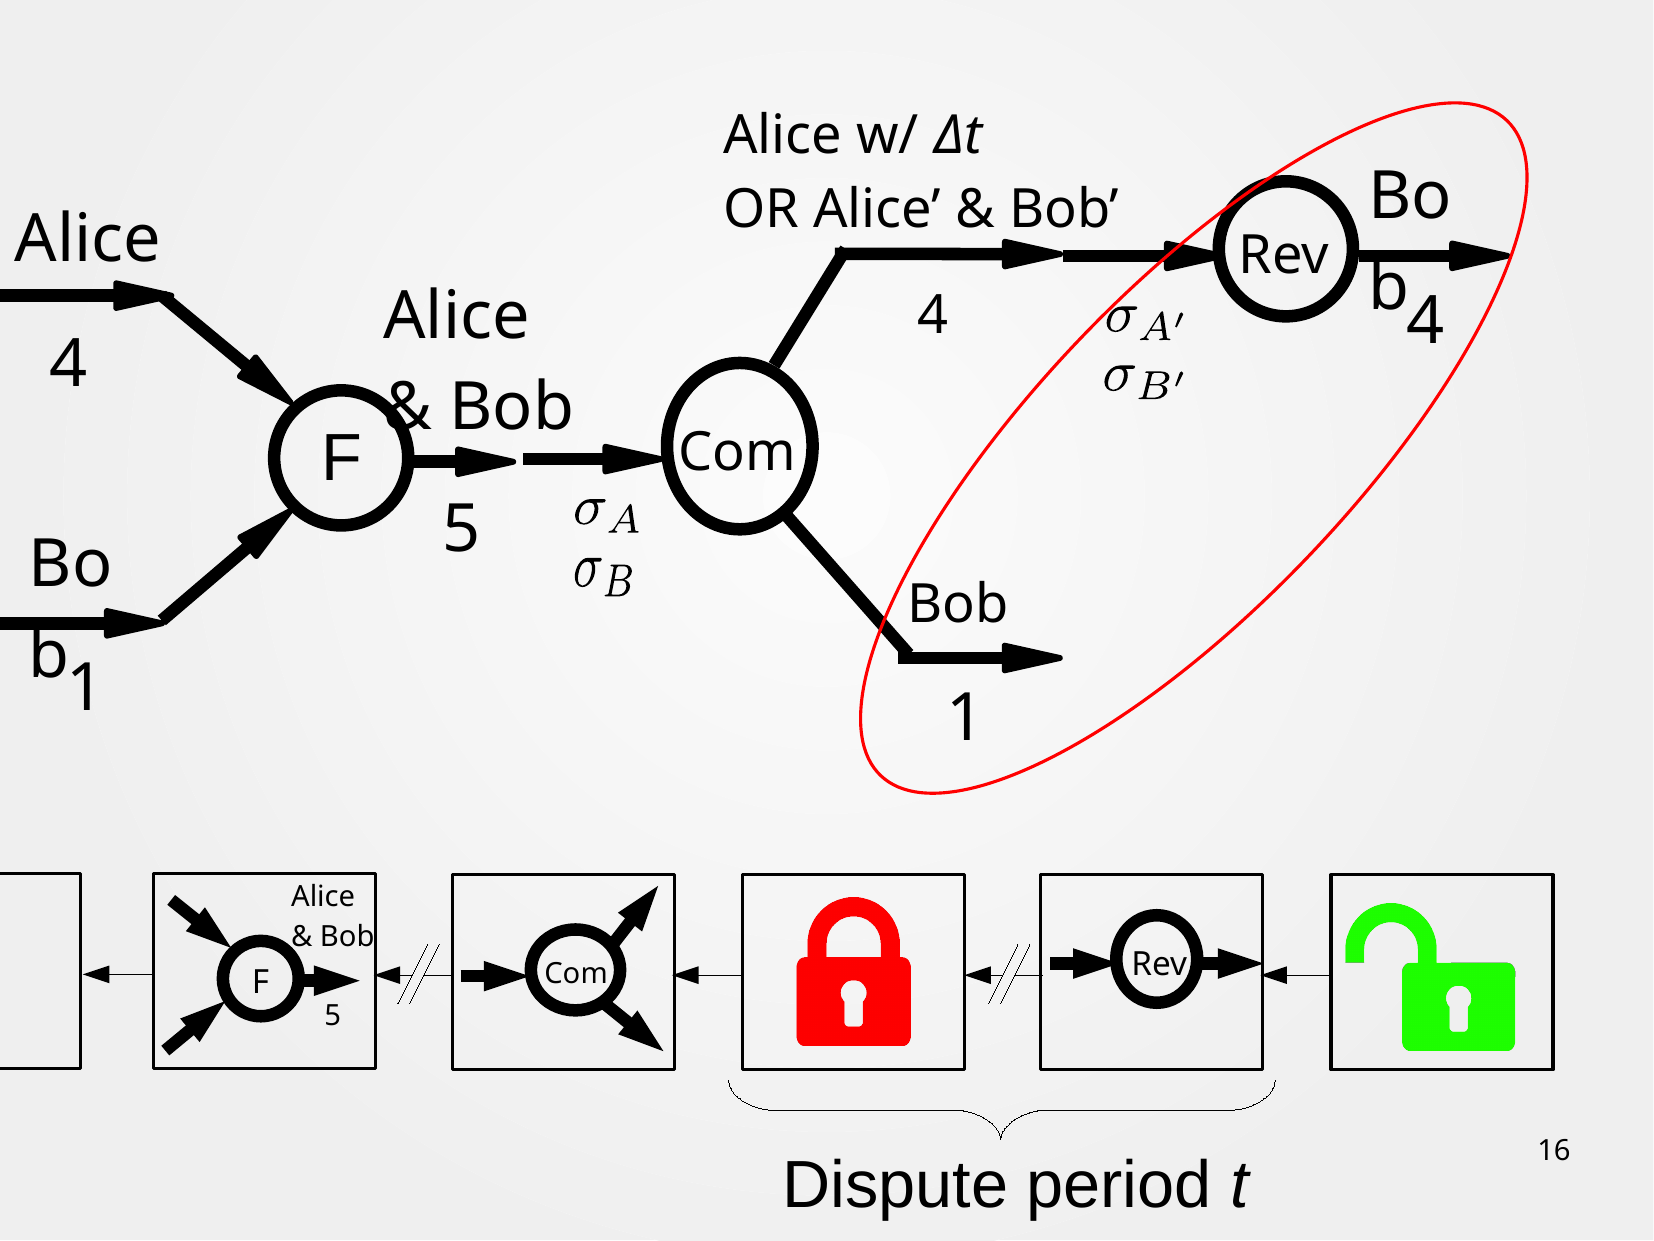

Alice w/ Δt
OR Alice’ & Bob’
Bob
Alice
Rev
Alice
& Bob
4
4
4
Com
F
5
Bob
Bob
1
1
Alice
& Bob
Rev
Com
F
5
16
Dispute period t